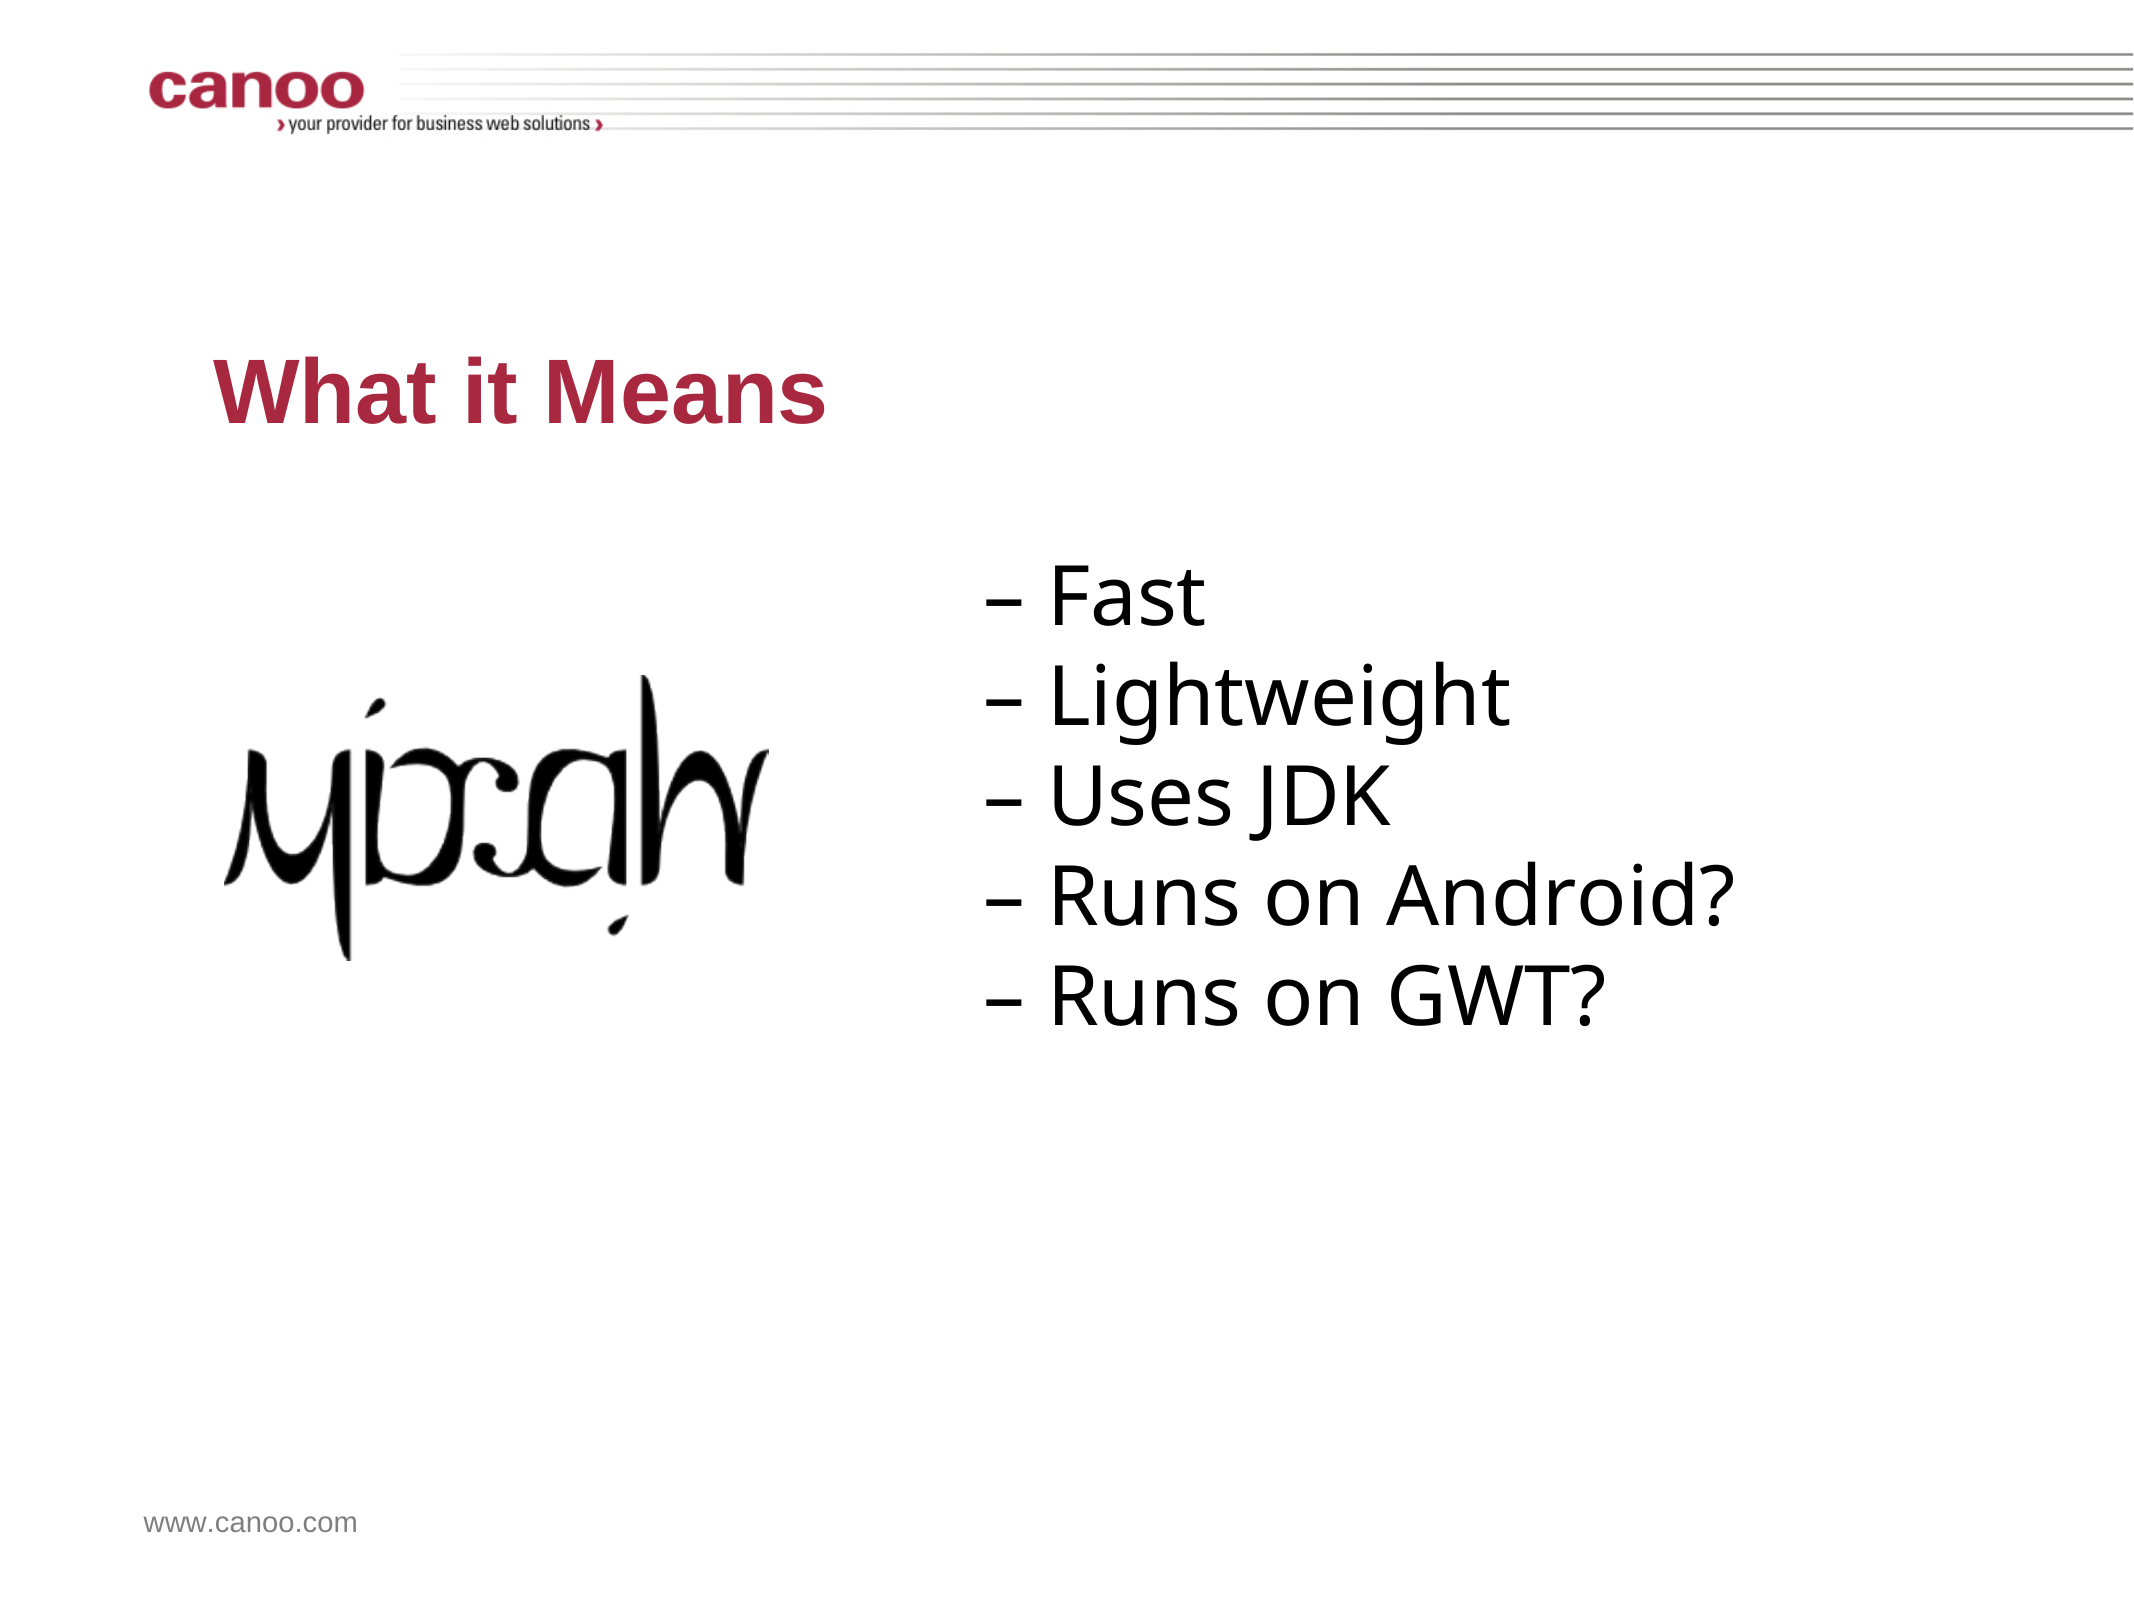

# What it Means
– Fast
– Lightweight
– Uses JDK
– Runs on Android?
– Runs on GWT?